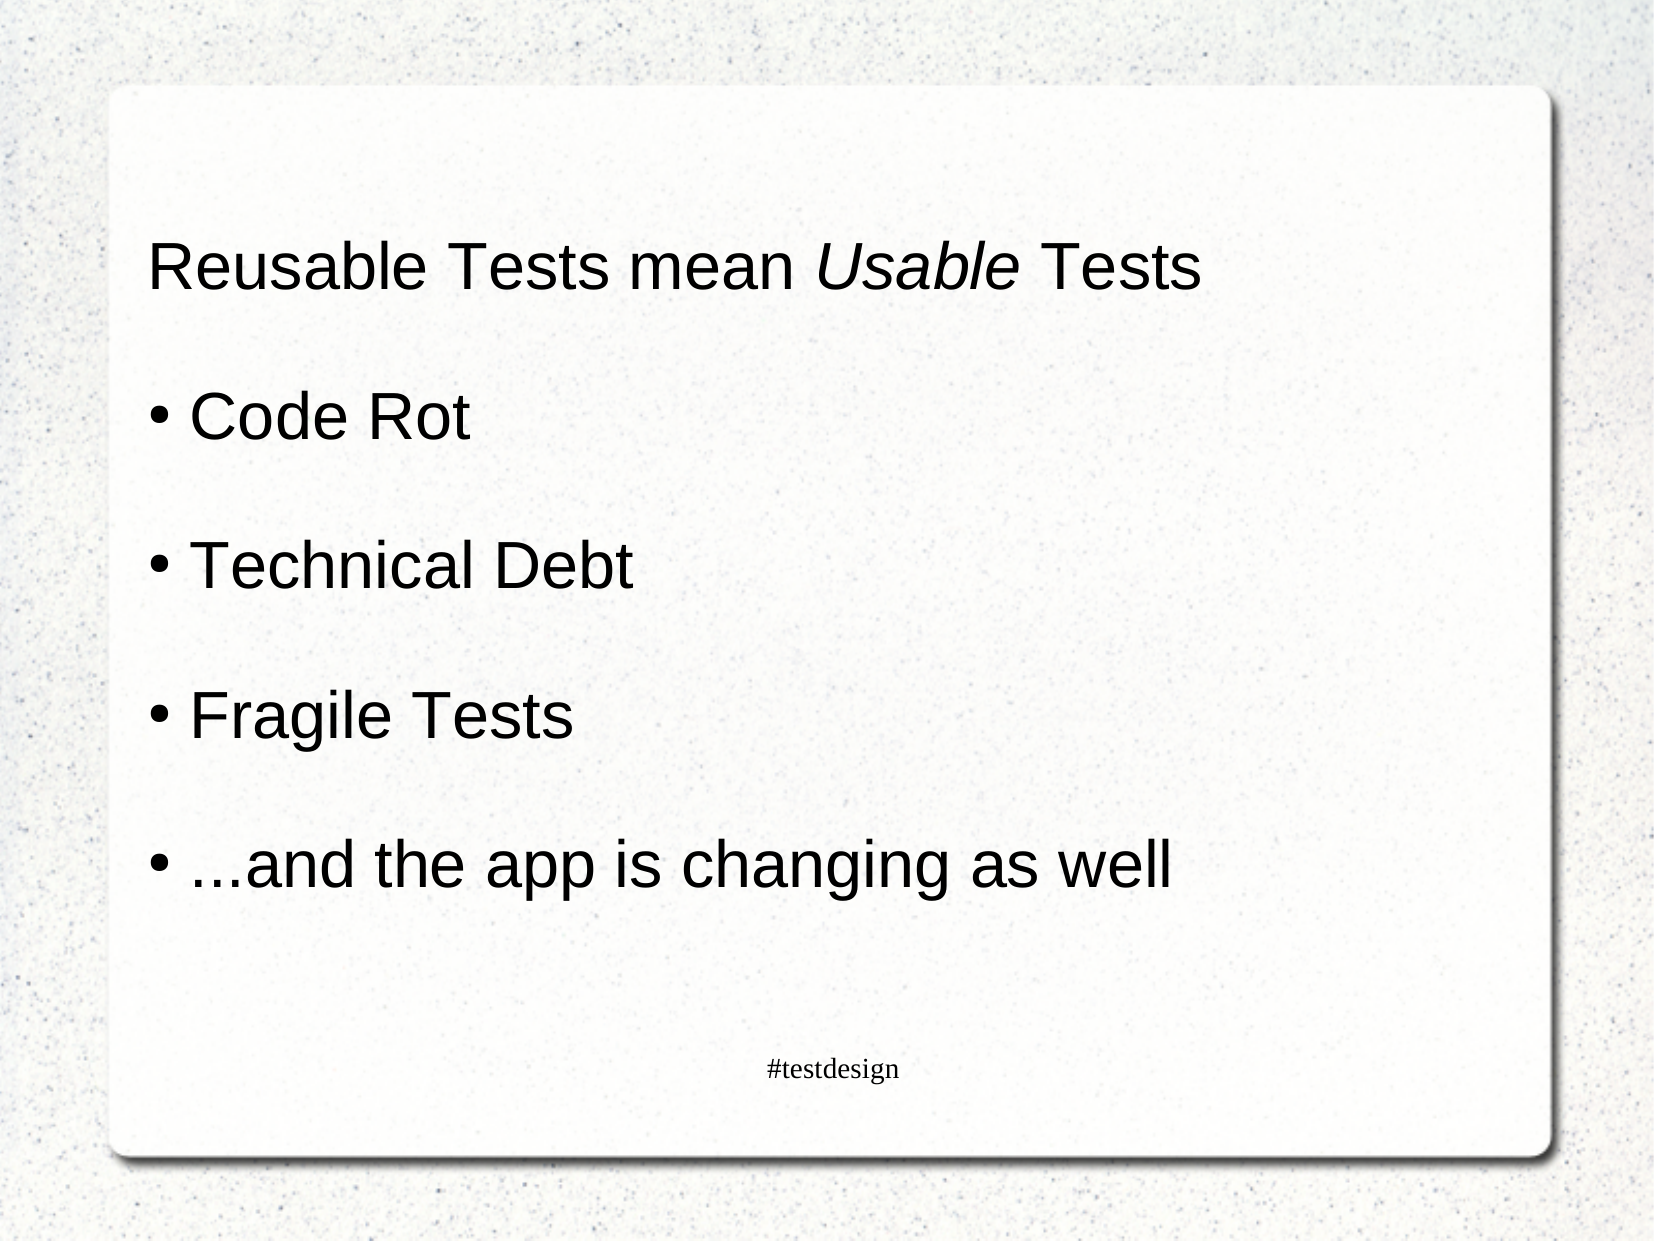

# Reusable Tests mean Usable Tests
 Code Rot
 Technical Debt
 Fragile Tests
 ...and the app is changing as well
#testdesign